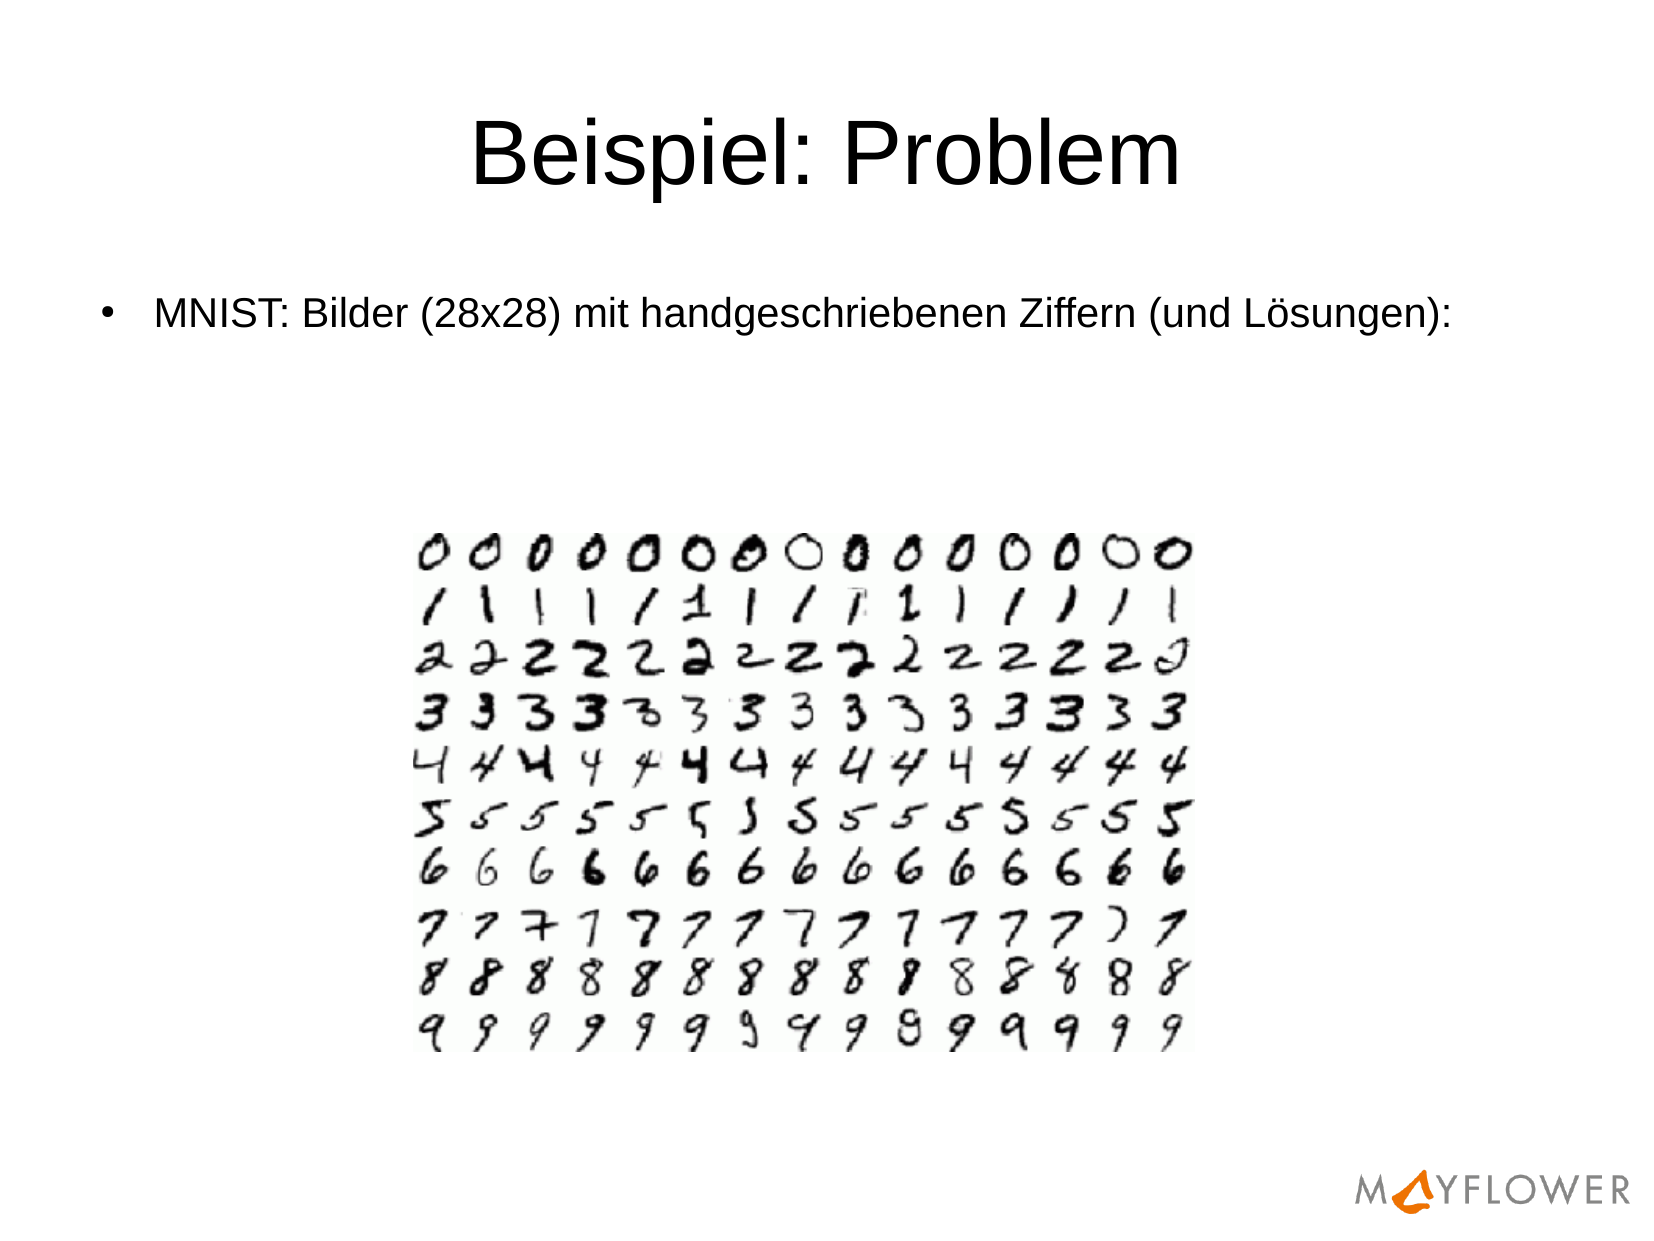

# Beispiel: Problem
MNIST: Bilder (28x28) mit handgeschriebenen Ziffern (und Lösungen):